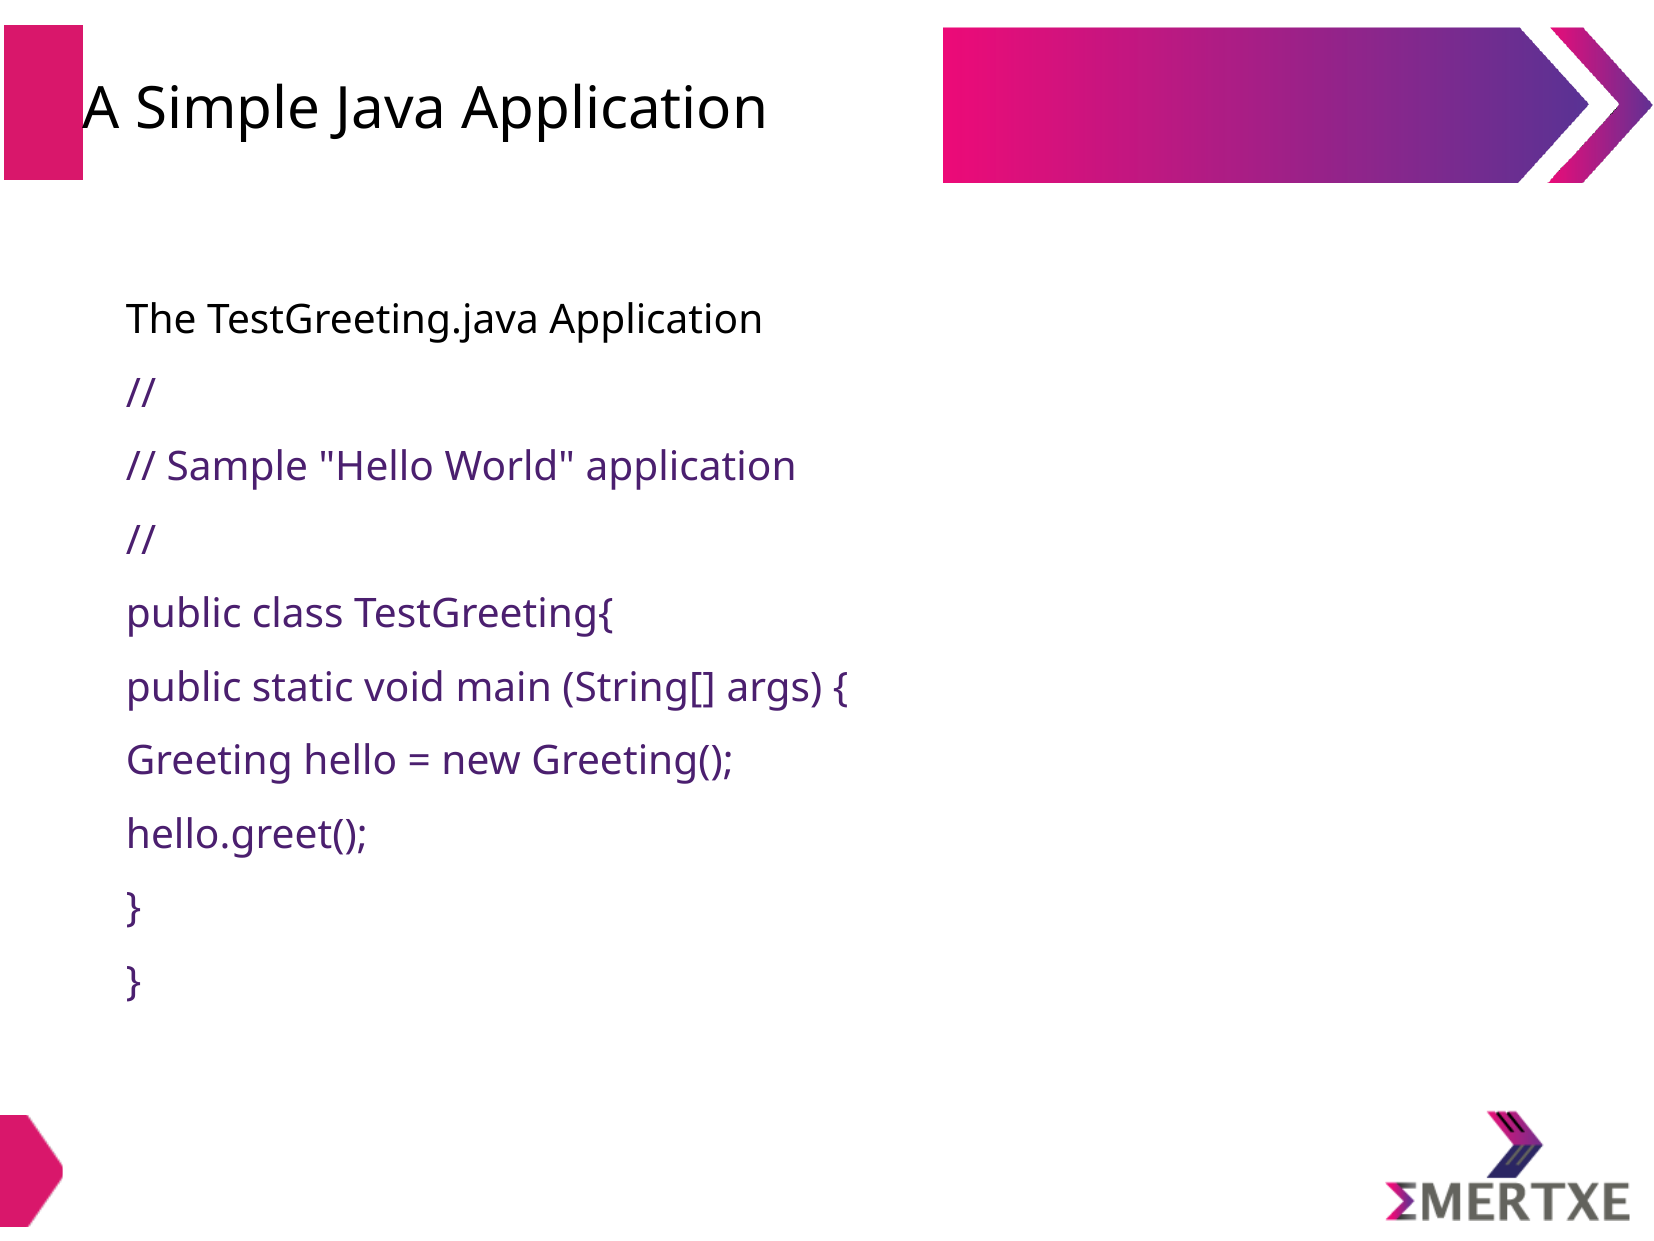

# A Simple Java Application
The TestGreeting.java Application
//
// Sample "Hello World" application
//
public class TestGreeting{
public static void main (String[] args) {
Greeting hello = new Greeting();
hello.greet();
}
}